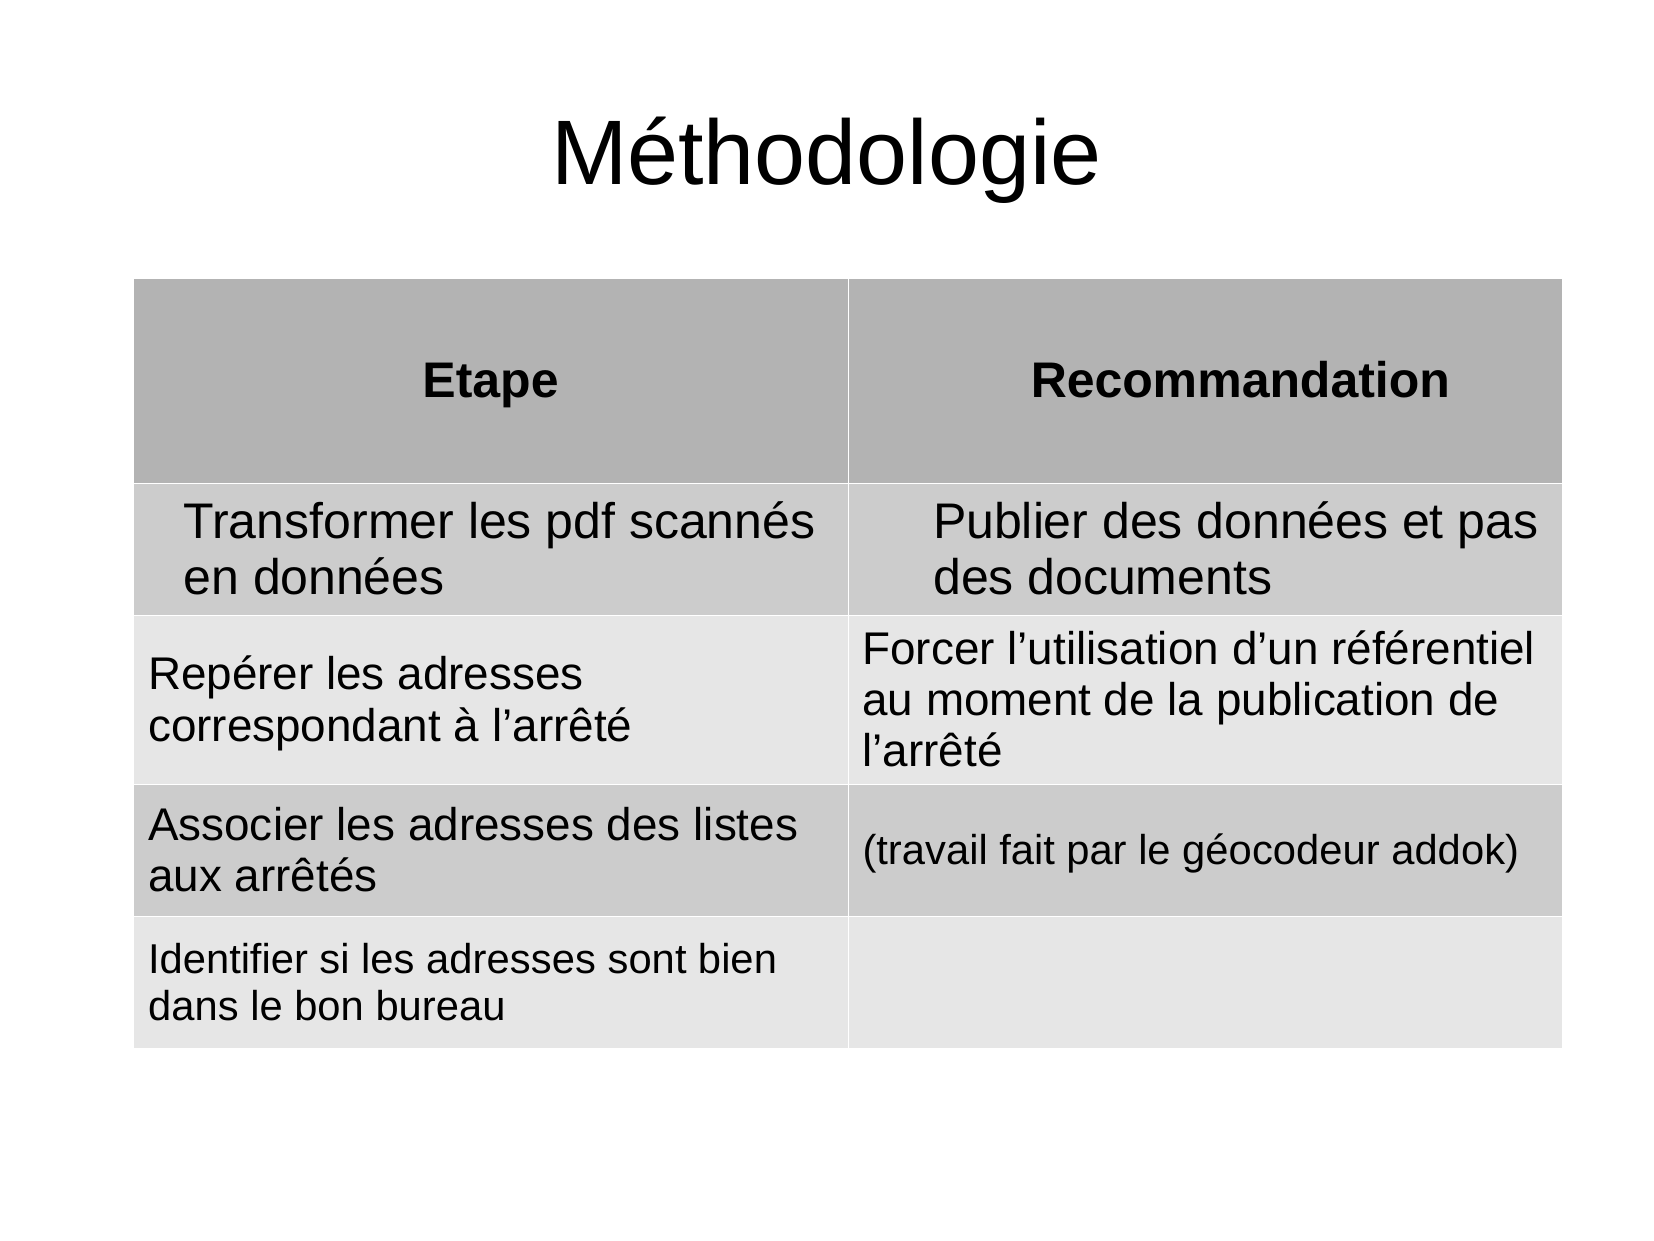

# Méthodologie
| Etape | Recommandation |
| --- | --- |
| Transformer les pdf scannés en données | Publier des données et pas des documents |
| Repérer les adresses correspondant à l’arrêté | Forcer l’utilisation d’un référentiel au moment de la publication de l’arrêté |
| Associer les adresses des listes aux arrêtés | (travail fait par le géocodeur addok) |
| Identifier si les adresses sont bien dans le bon bureau | |